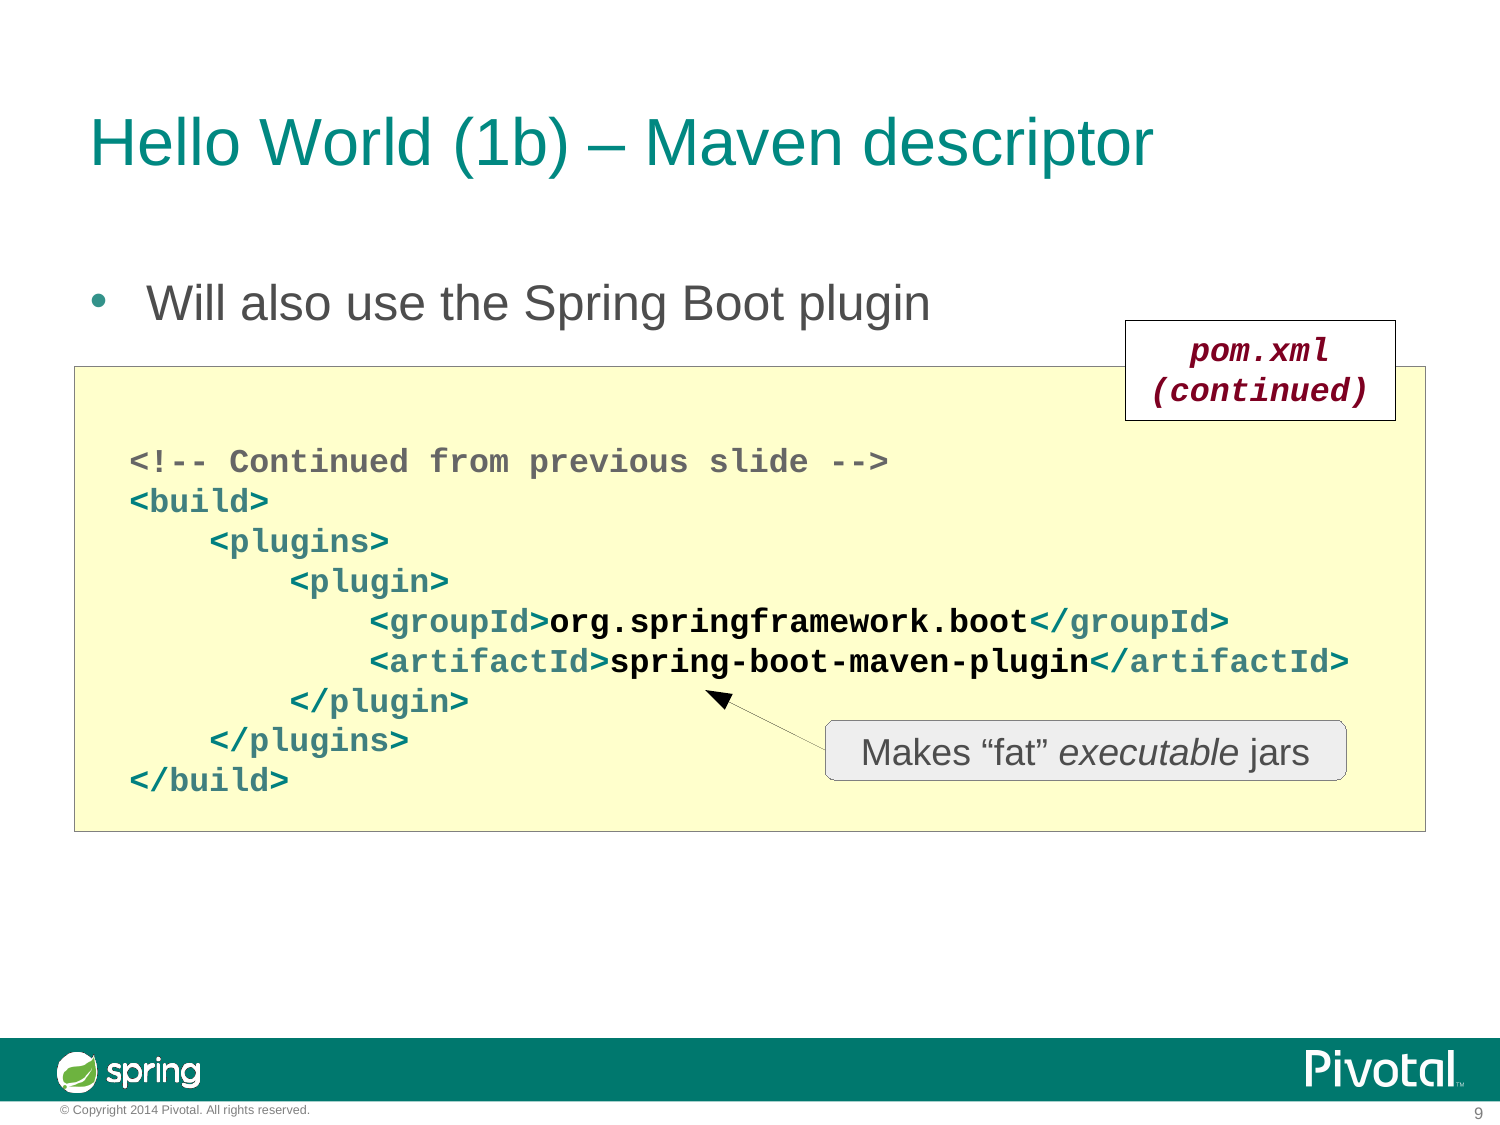

# Hello World (1b) – Maven descriptor
Will also use the Spring Boot plugin
pom.xml (continued)
 <!-- Continued from previous slide -->
 <build>
 <plugins>
 <plugin>
 <groupId>org.springframework.boot</groupId>
 <artifactId>spring-boot-maven-plugin</artifactId>
 </plugin>
 </plugins>
 </build>
Makes “fat” executable jars